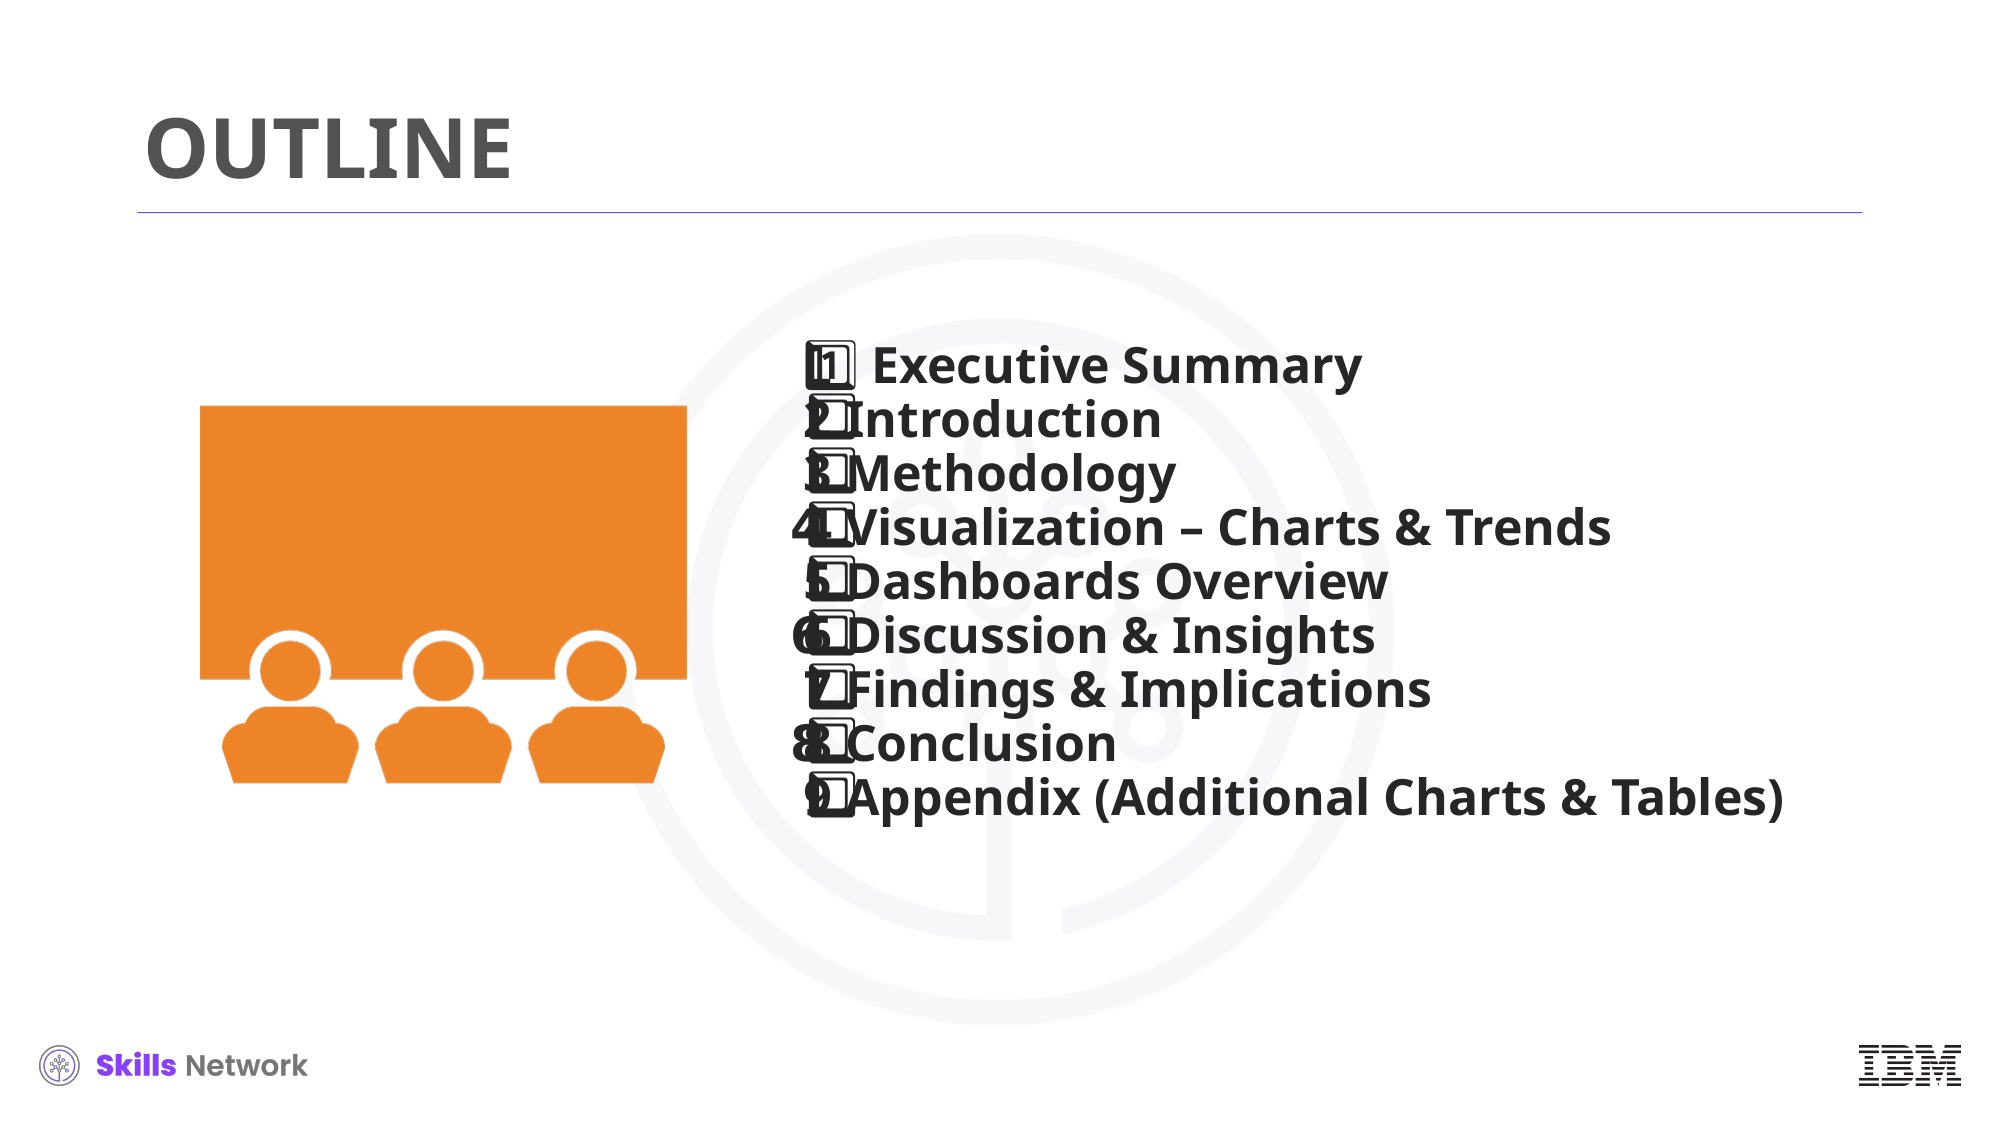

OUTLINE
 1️⃣ Executive Summary
 2⃣ Introduction
 3️⃣ Methodology
 4️⃣ Visualization – Charts & Trends
 5️⃣ Dashboards Overview
 6️⃣ Discussion & Insights
 7️⃣ Findings & Implications
 8️⃣ Conclusion
 9️⃣ Appendix (Additional Charts & Tables)